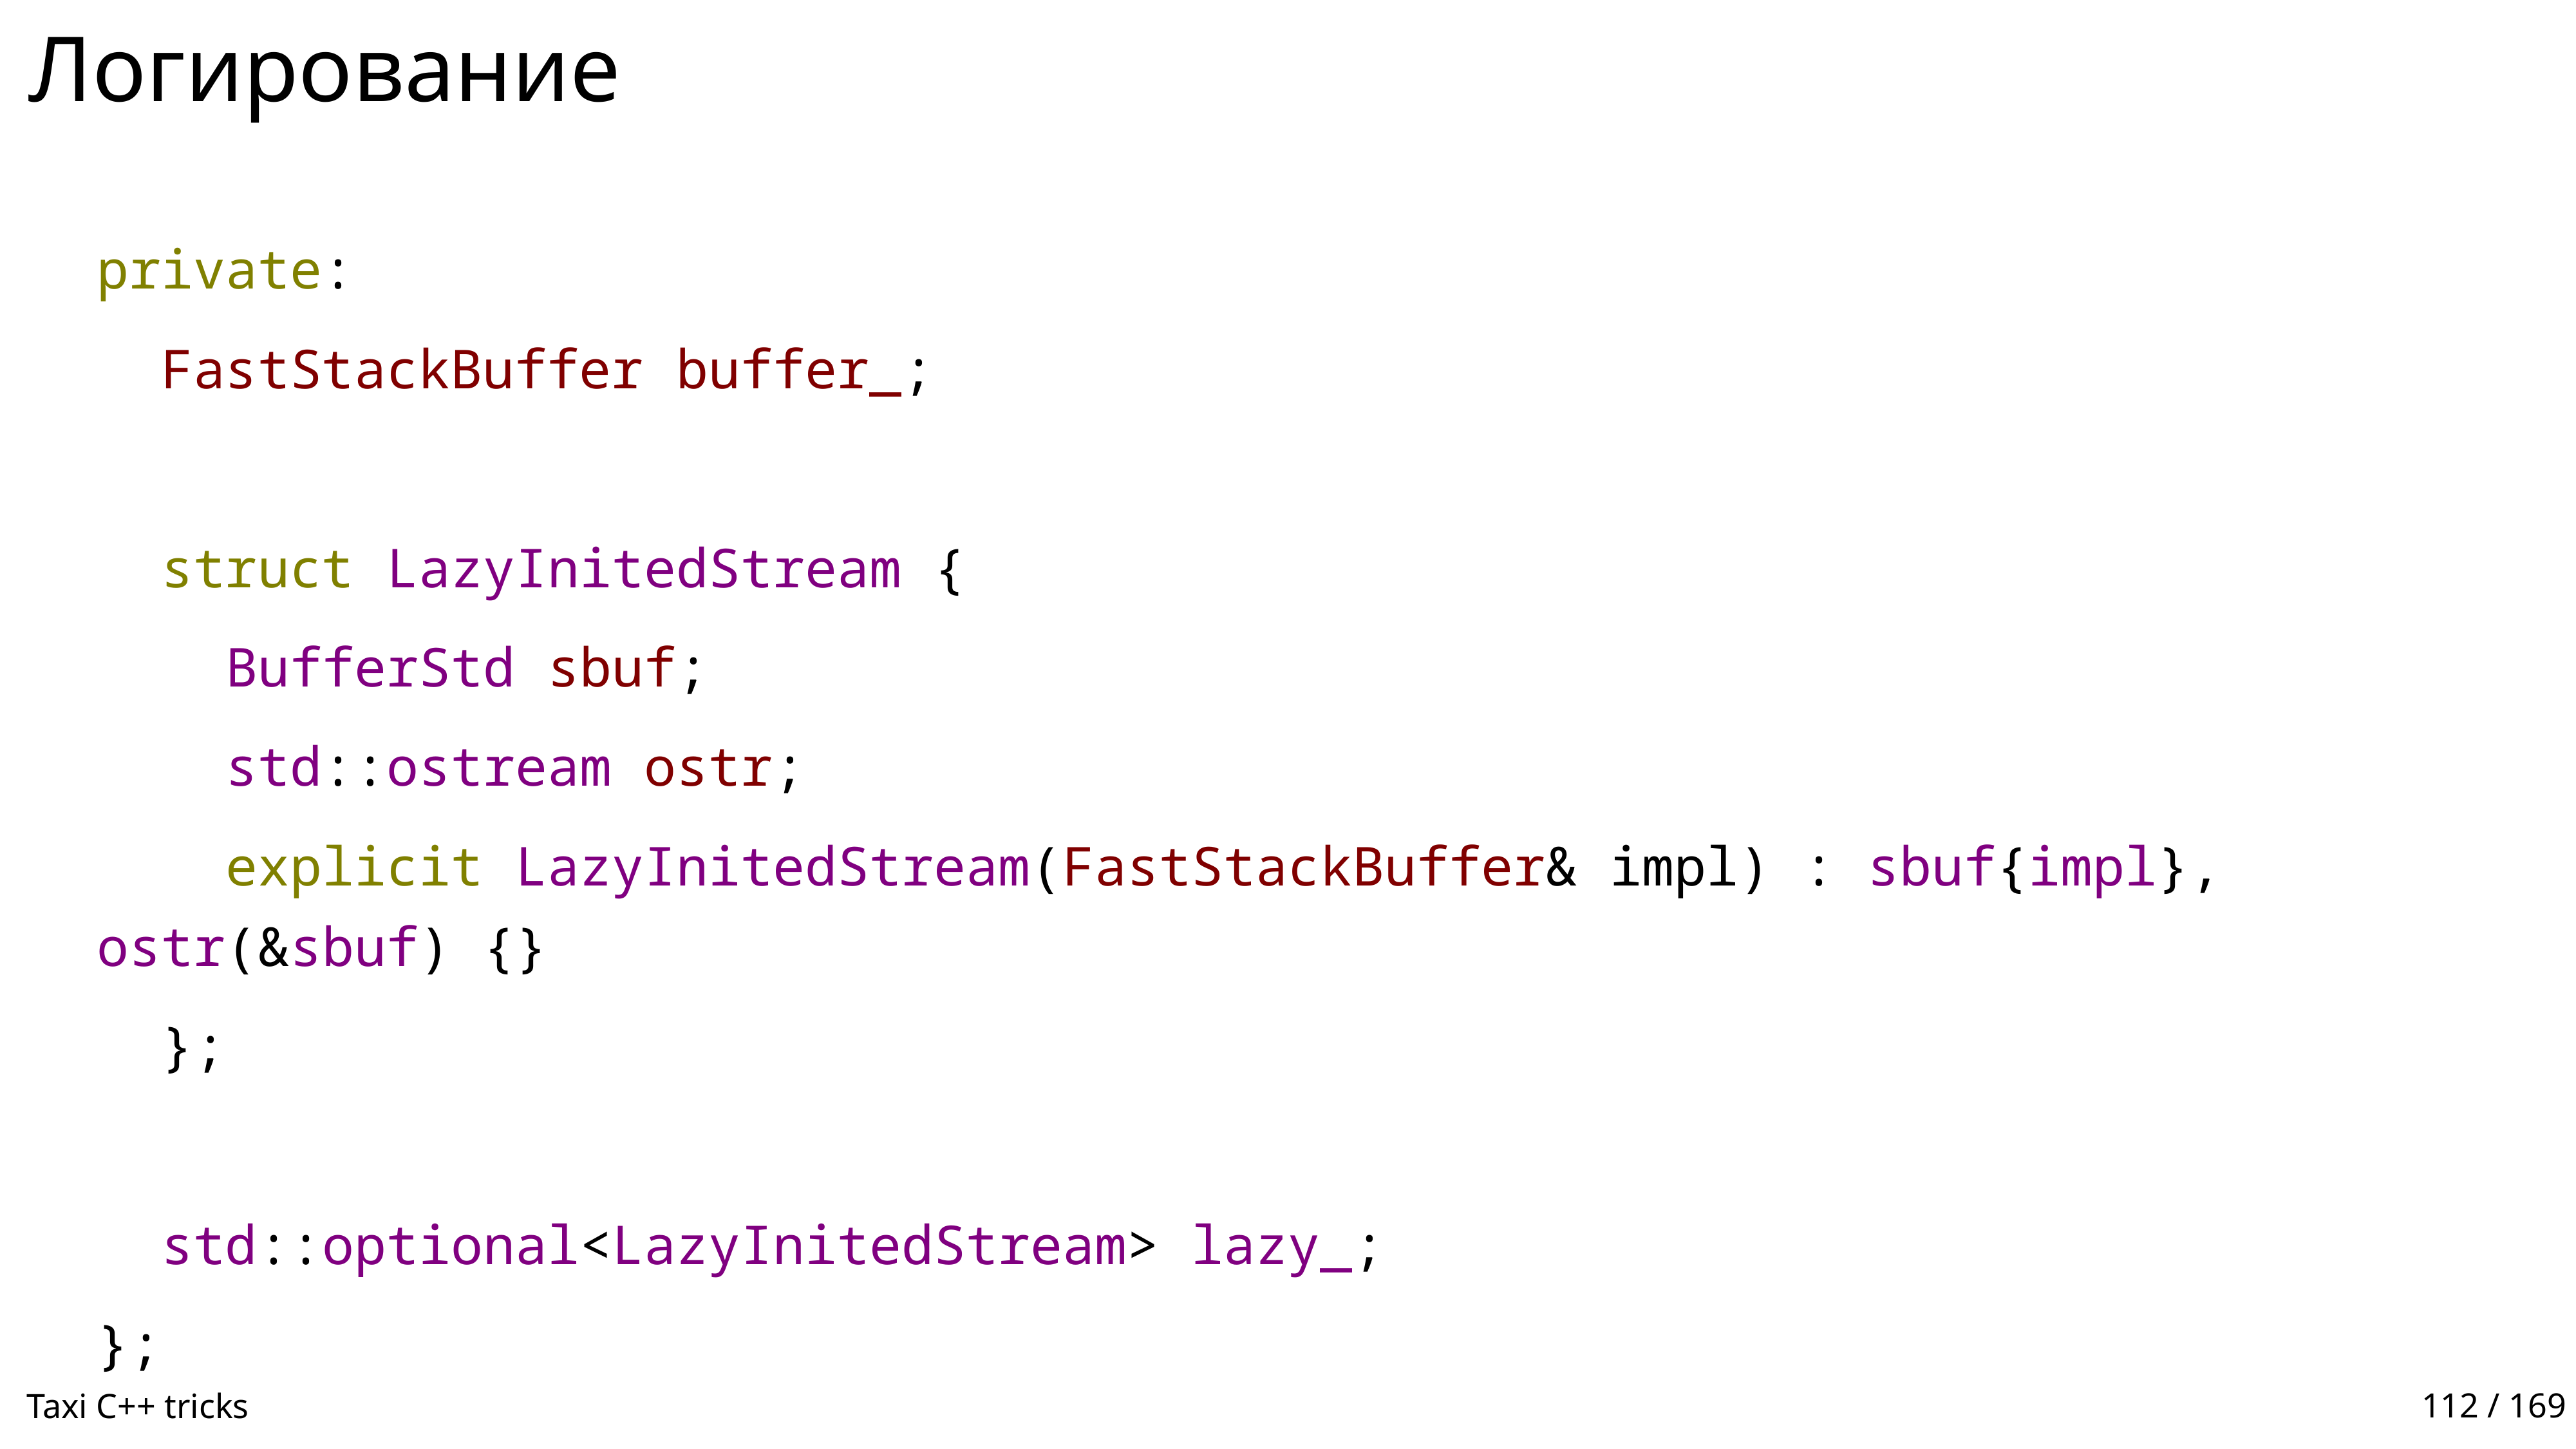

# Логирование
private:
 FastStackBuffer buffer_;
 struct LazyInitedStream {
 BufferStd sbuf;
 std::ostream ostr;
 explicit LazyInitedStream(FastStackBuffer& impl) : sbuf{impl}, ostr(&sbuf) {}
 };
 std::optional<LazyInitedStream> lazy_;
};
Taxi C++ tricks